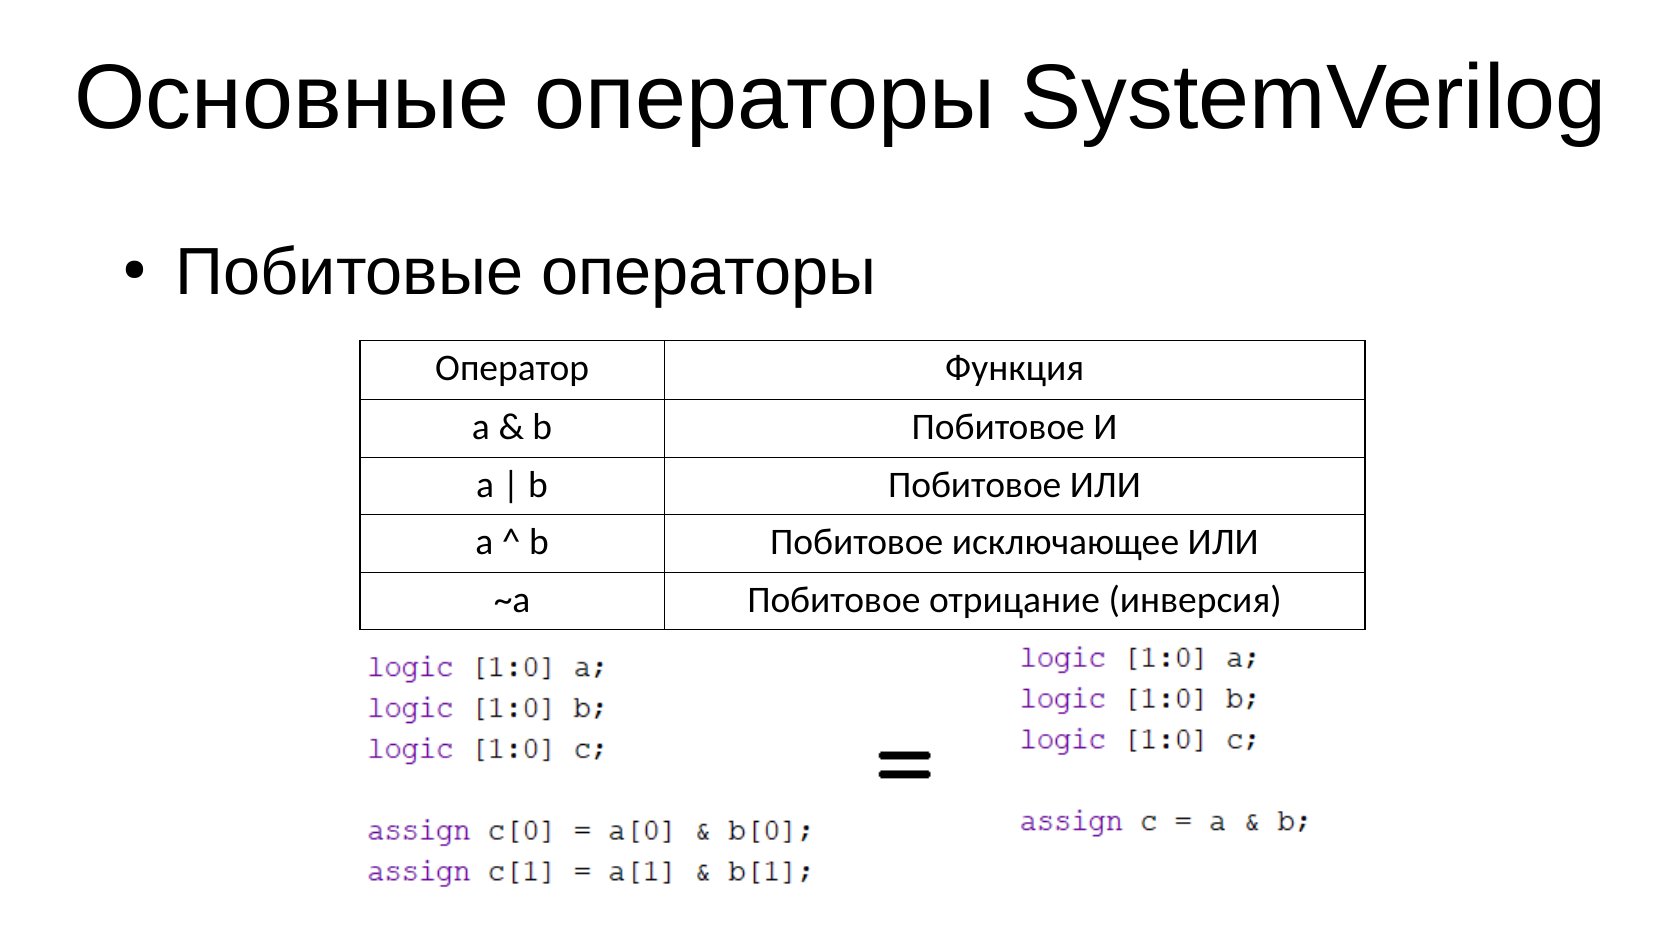

Основные операторы SystemVerilog
# Побитовые операторы
| Оператор | Функция |
| --- | --- |
| a & b | Побитовое И |
| a | b | Побитовое ИЛИ |
| a ^ b | Побитовое исключающее ИЛИ |
| ~a | Побитовое отрицание (инверсия) |